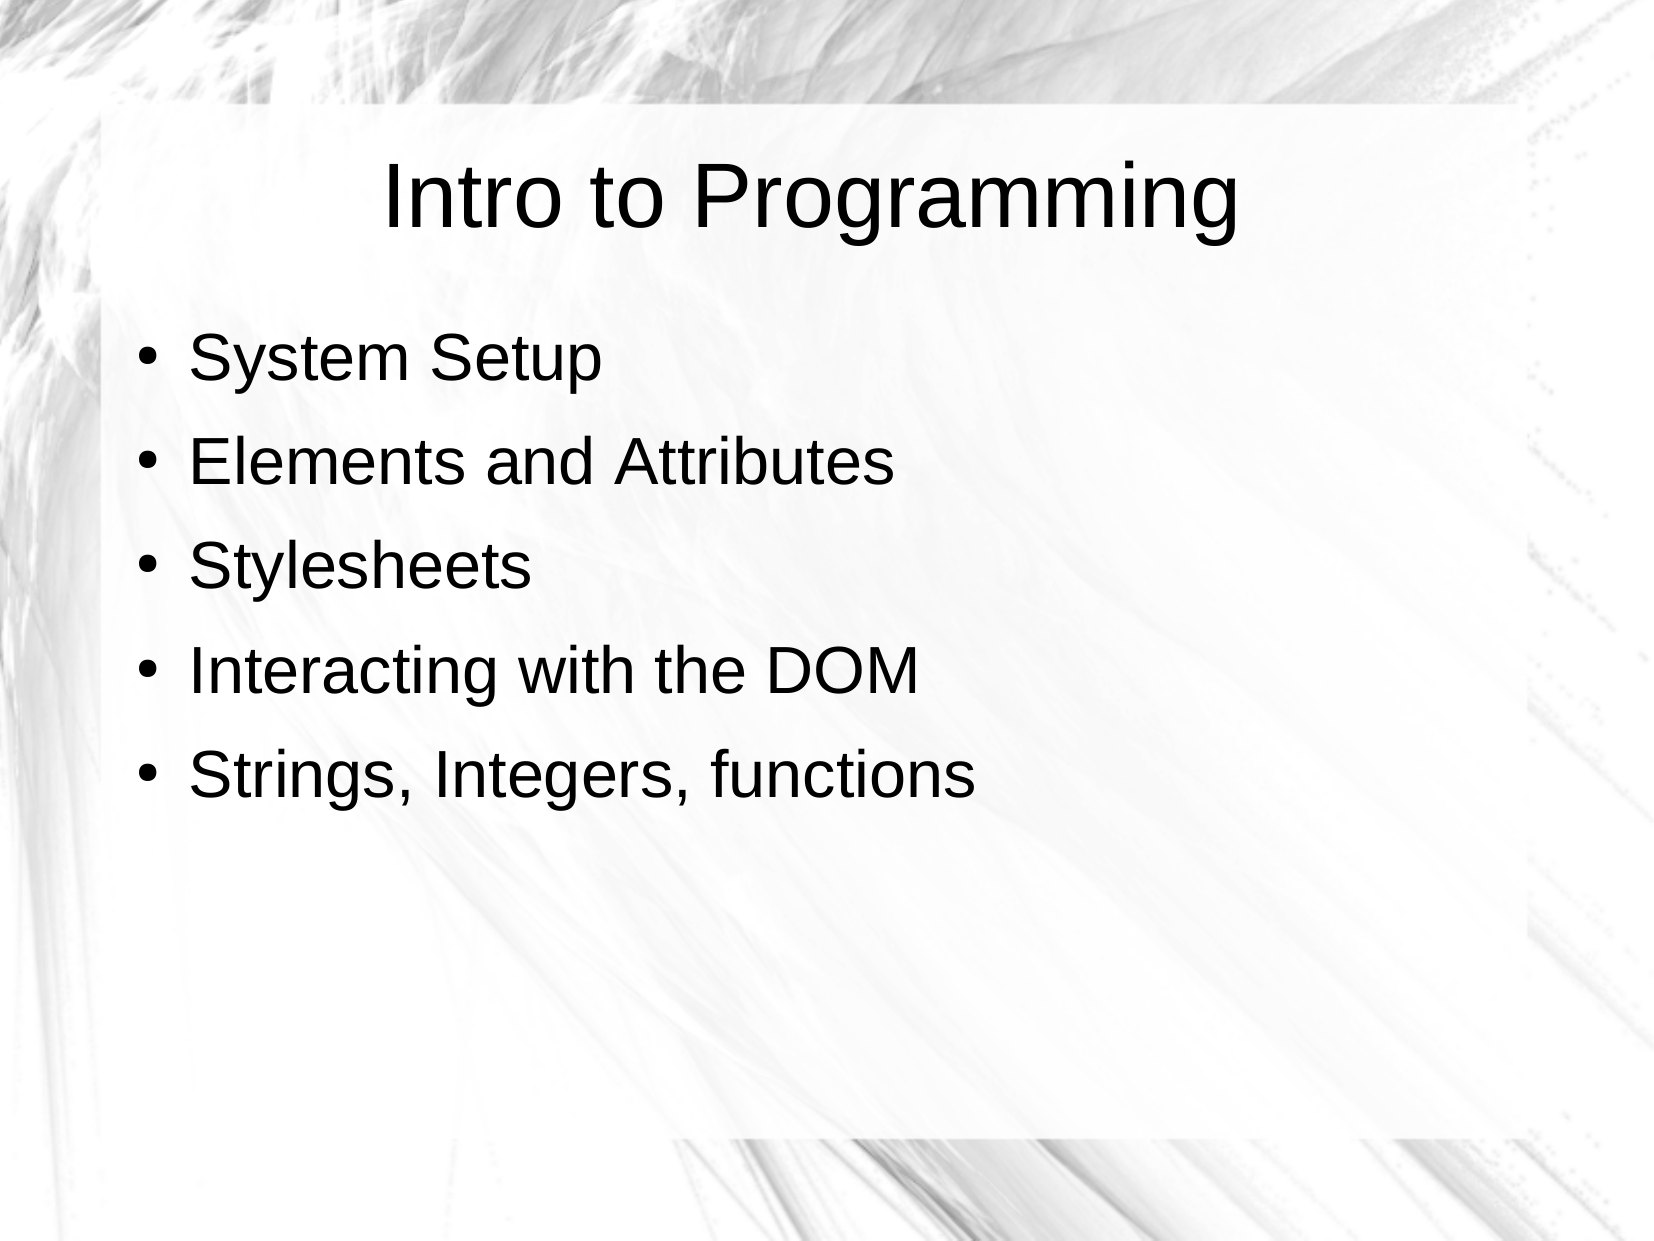

# Intro to Programming
System Setup
Elements and Attributes
Stylesheets
Interacting with the DOM
Strings, Integers, functions